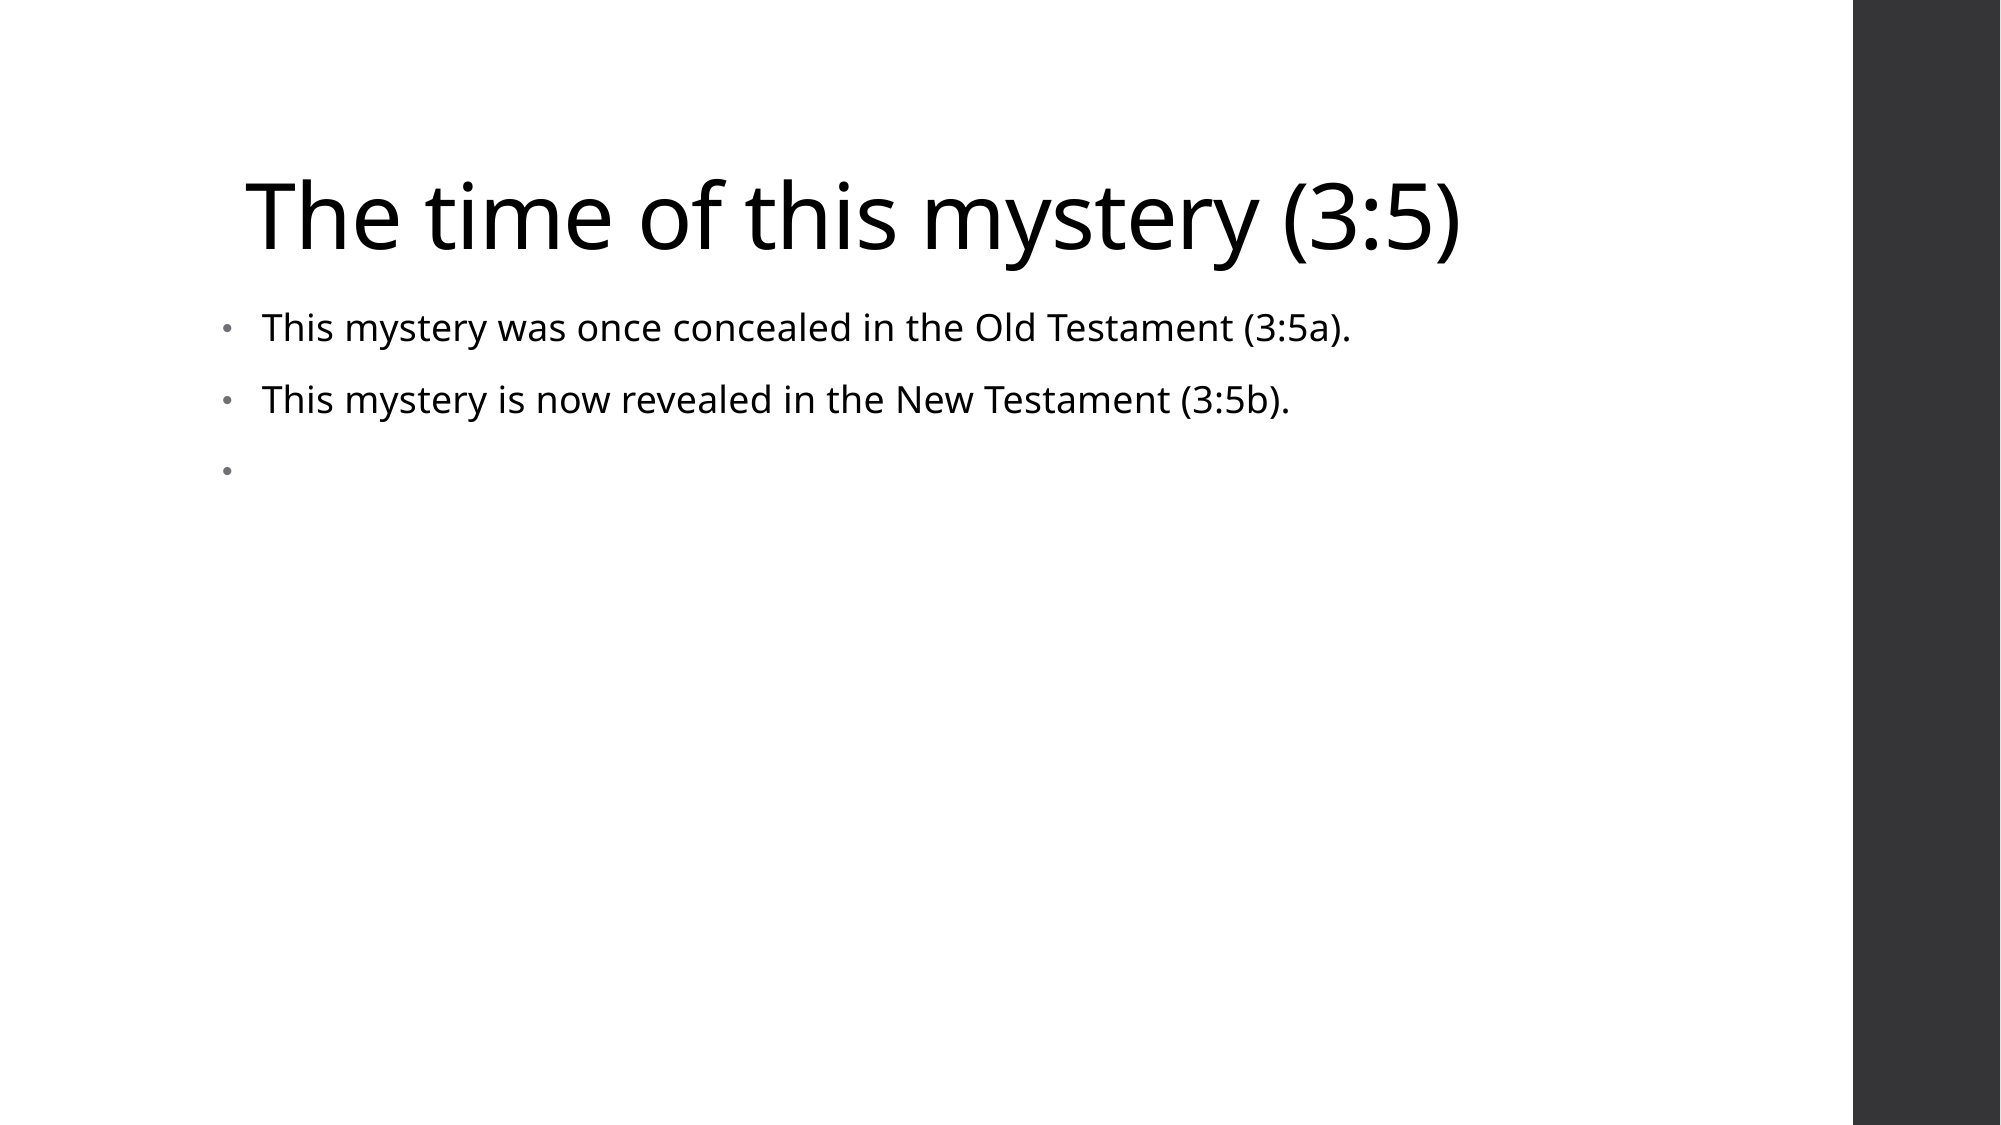

# The time of this mystery (3:5)
 This mystery was once concealed in the Old Testament (3:5a).
 This mystery is now revealed in the New Testament (3:5b).